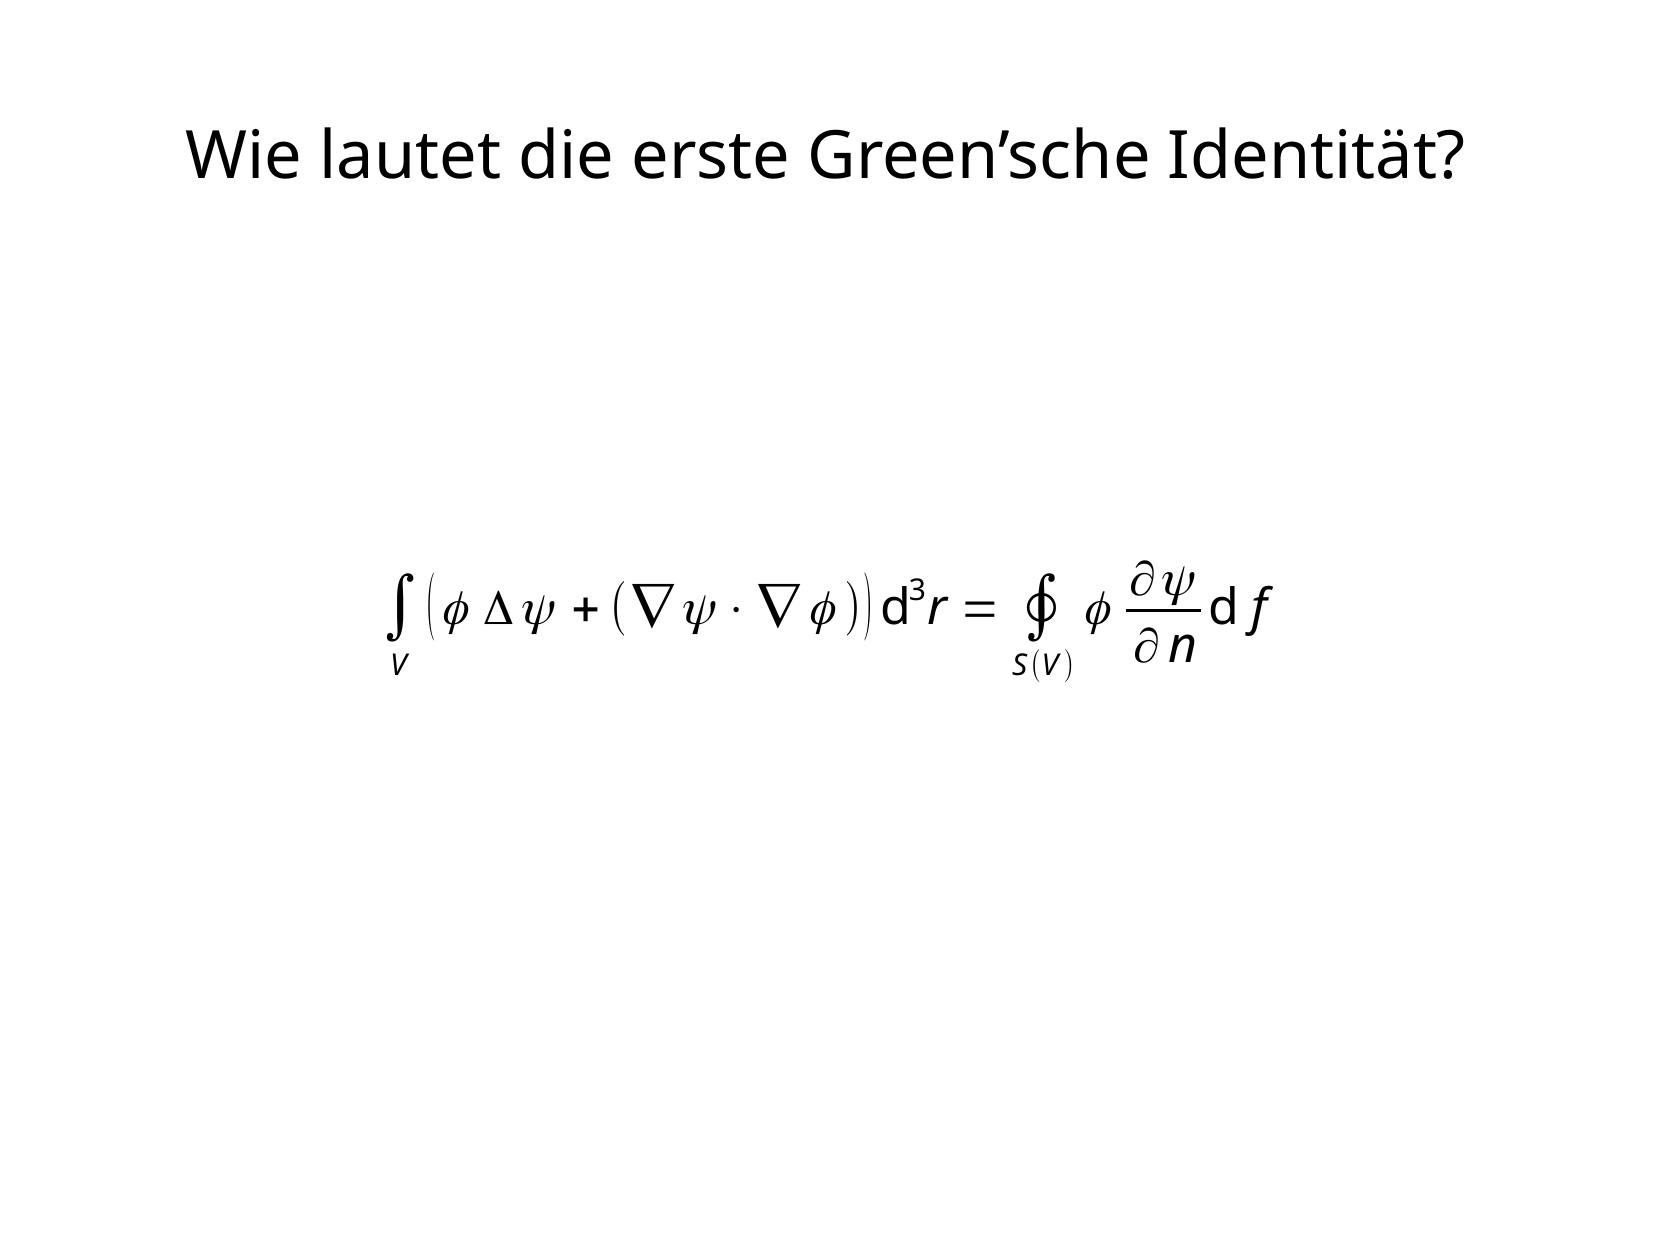

# Wie lautet die erste Green’sche Identität?